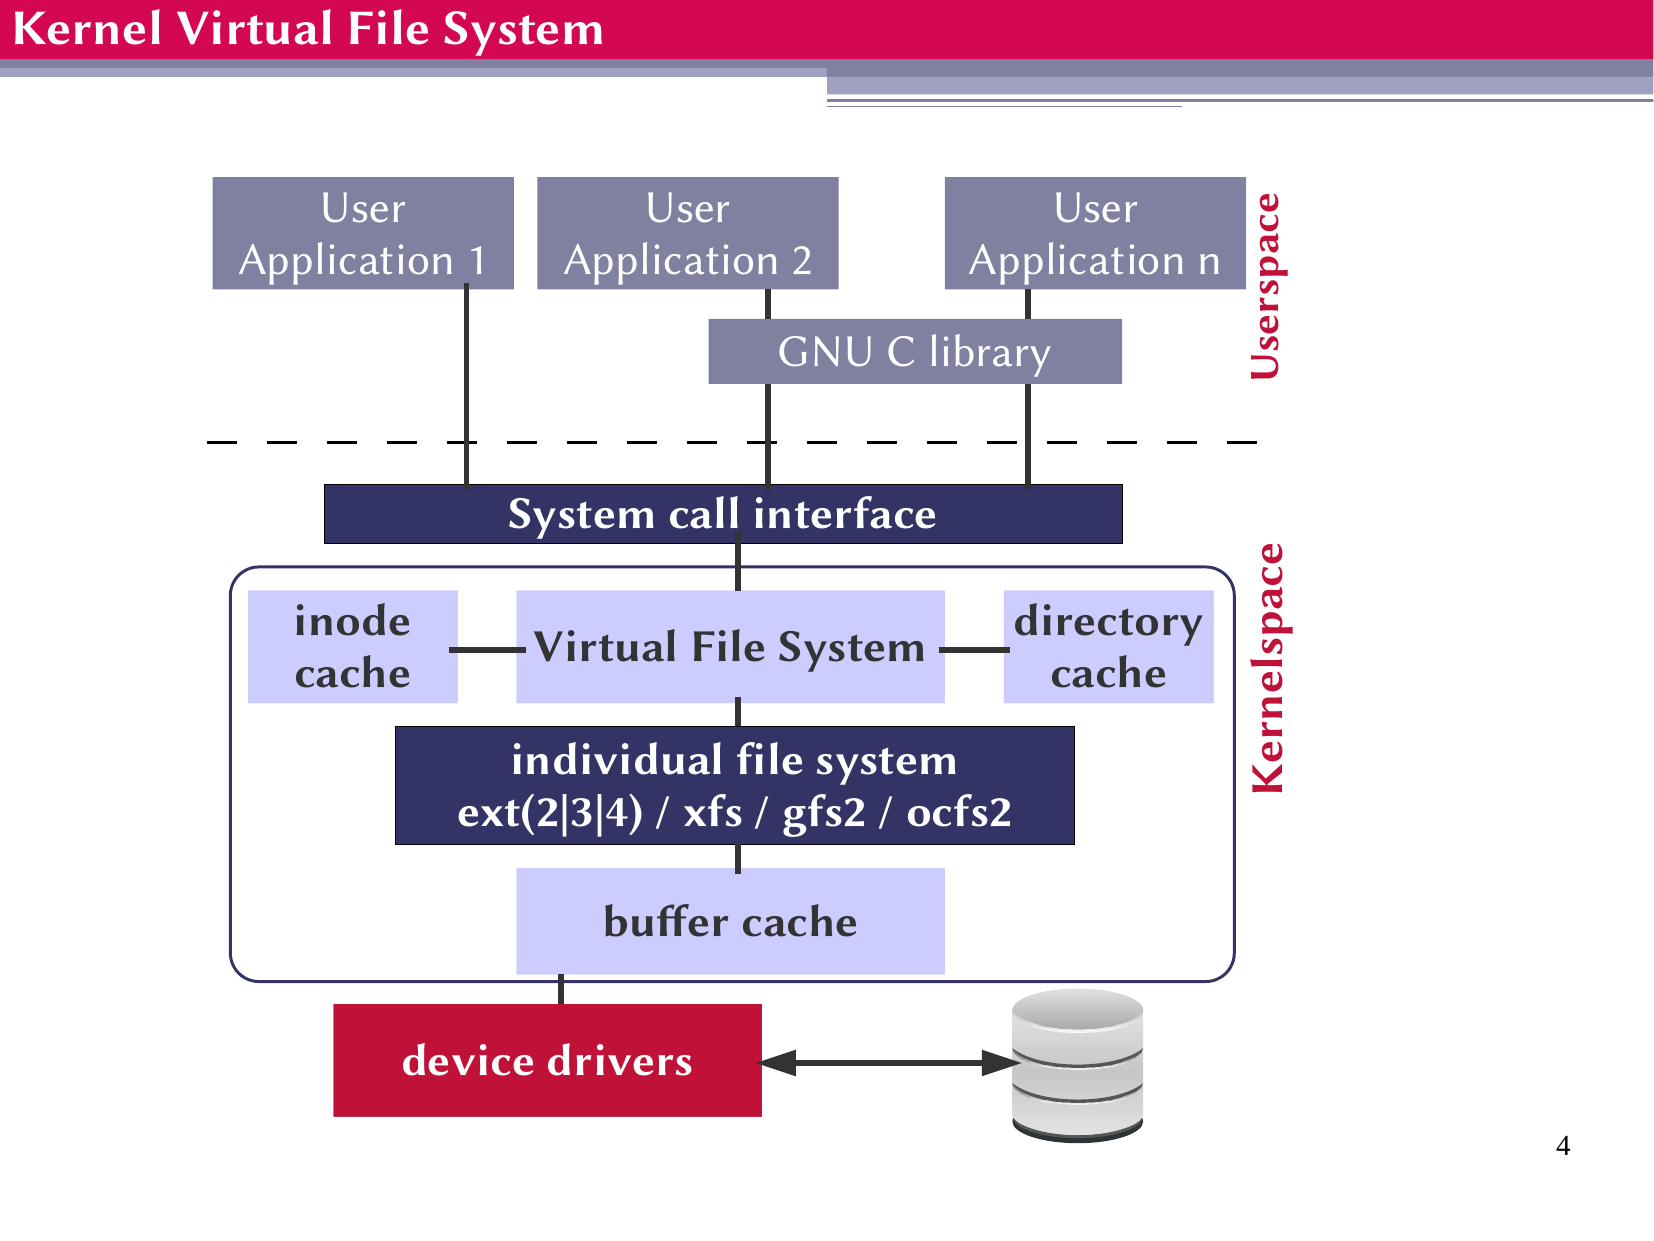

# Kernel Virtual File System
User
Application 1
User
Application 2
User
Application n
Userspace
GNU C library
System call interface
inode
cache
Virtual File System
directory
cache
Kernelspace
individual file system
ext(2|3|4) / xfs / gfs2 / ocfs2
buffer cache
device drivers
4